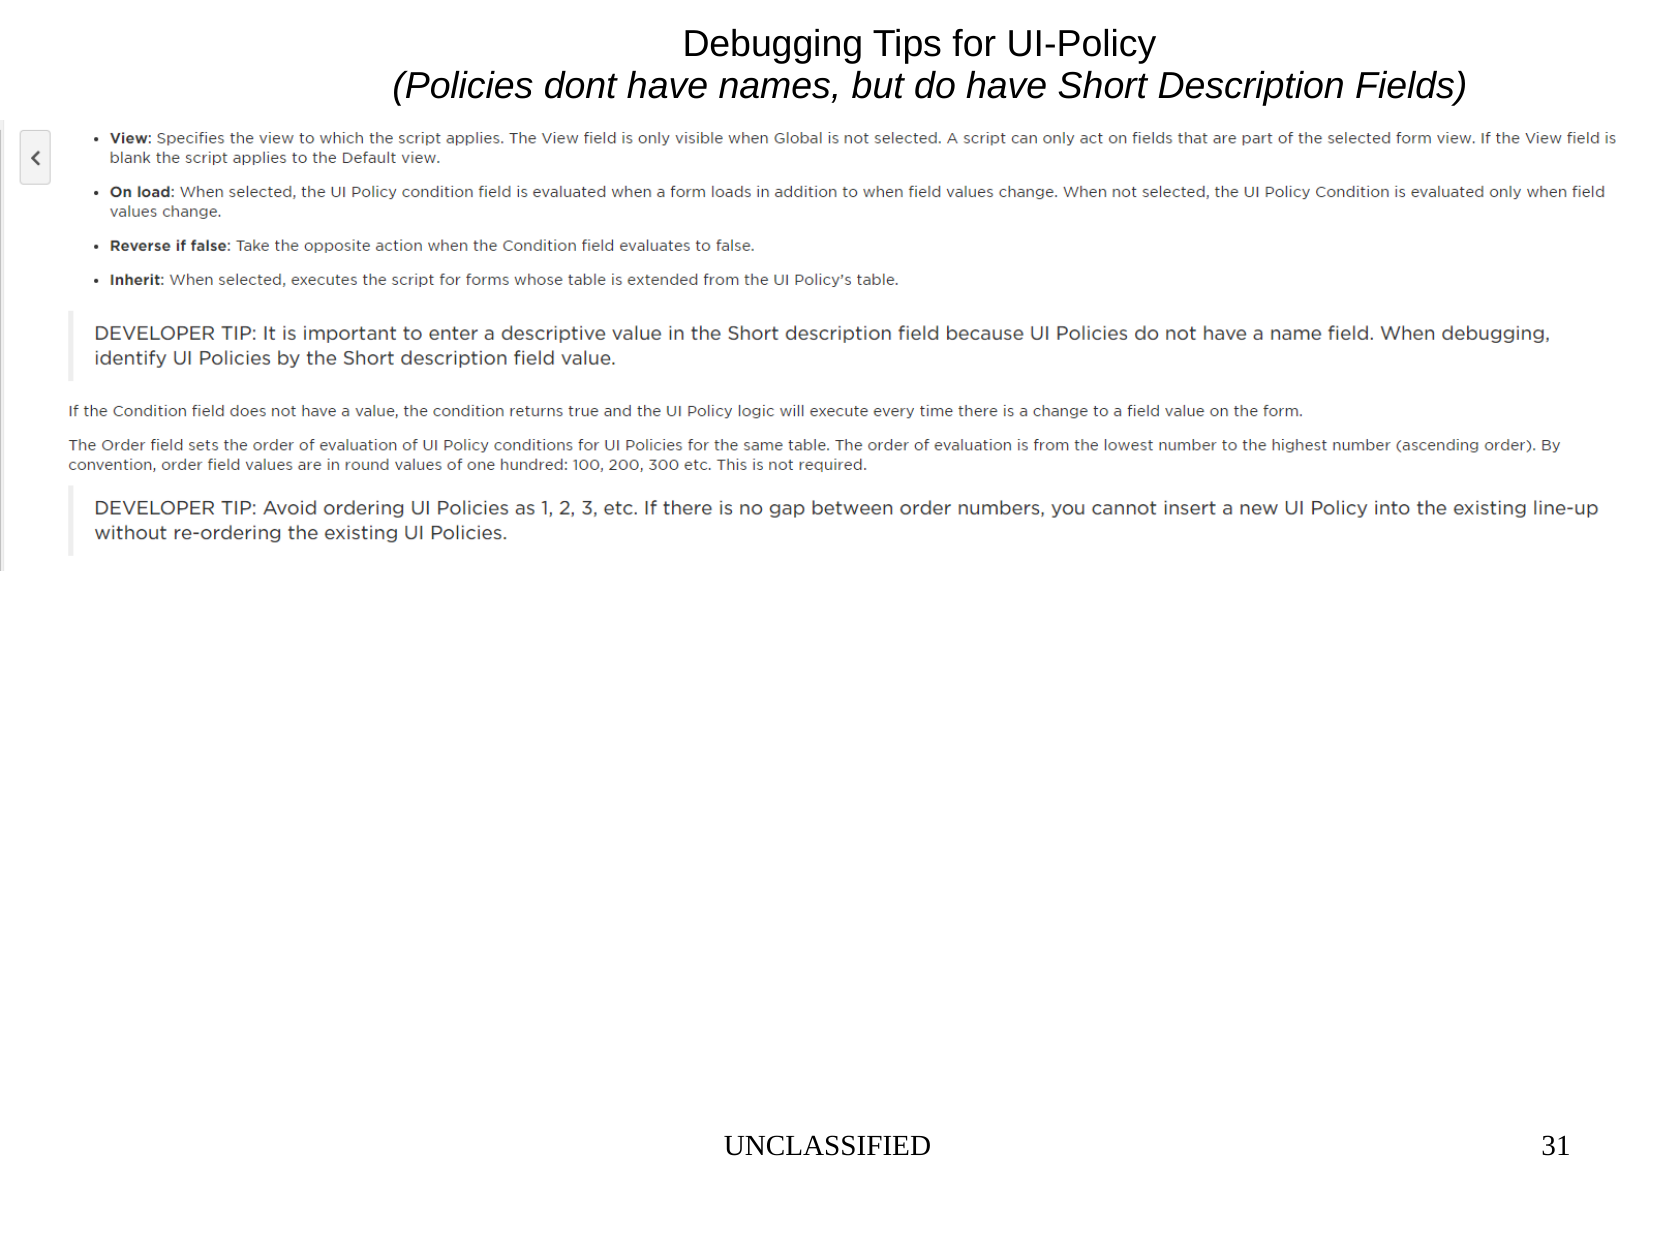

Debugging Tips for UI-Policy
(Policies dont have names, but do have Short Description Fields)
UNCLASSIFIED
31